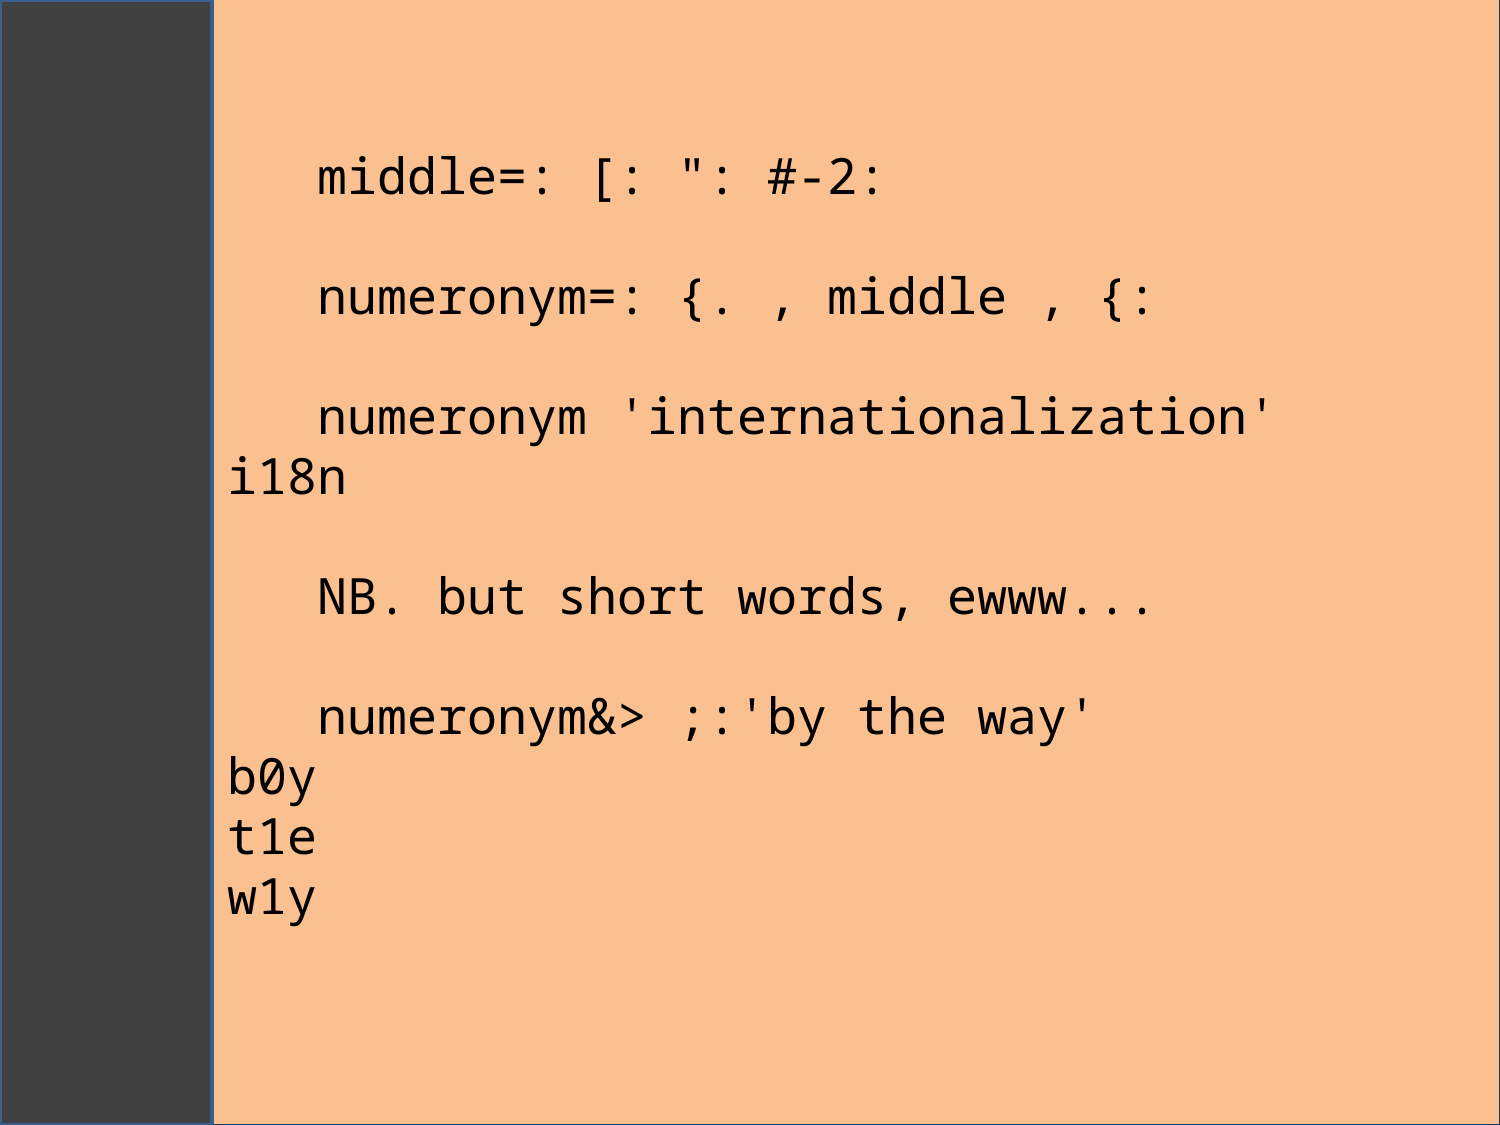

middle=: [: ": #-2:
 numeronym=: {. , middle , {:
 numeronym 'internationalization'
i18n
 NB. but short words, ewww...
 numeronym&> ;:'by the way'
b0y
t1e
w1y